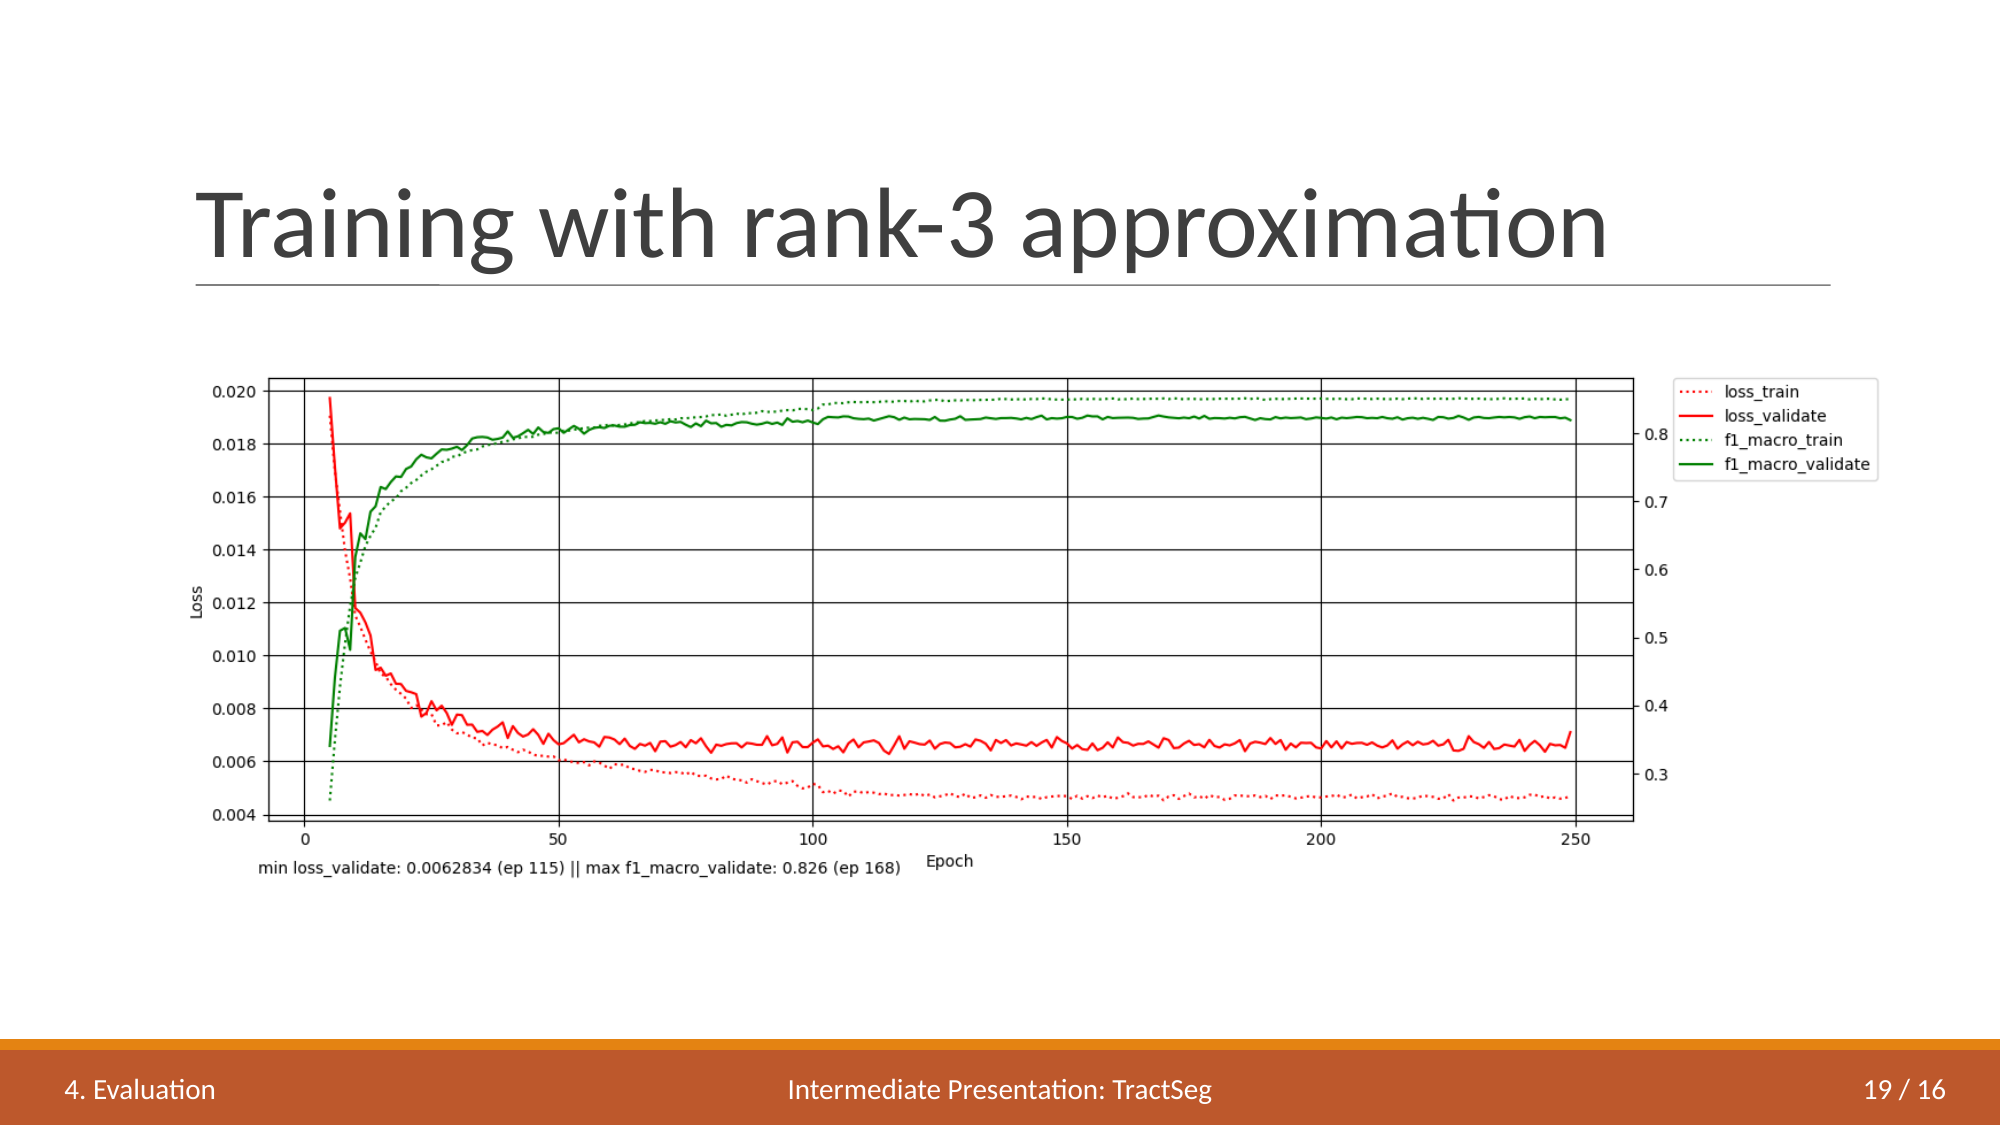

# Training with rank-3 approximation
4. Evaluation
Intermediate Presentation: TractSeg